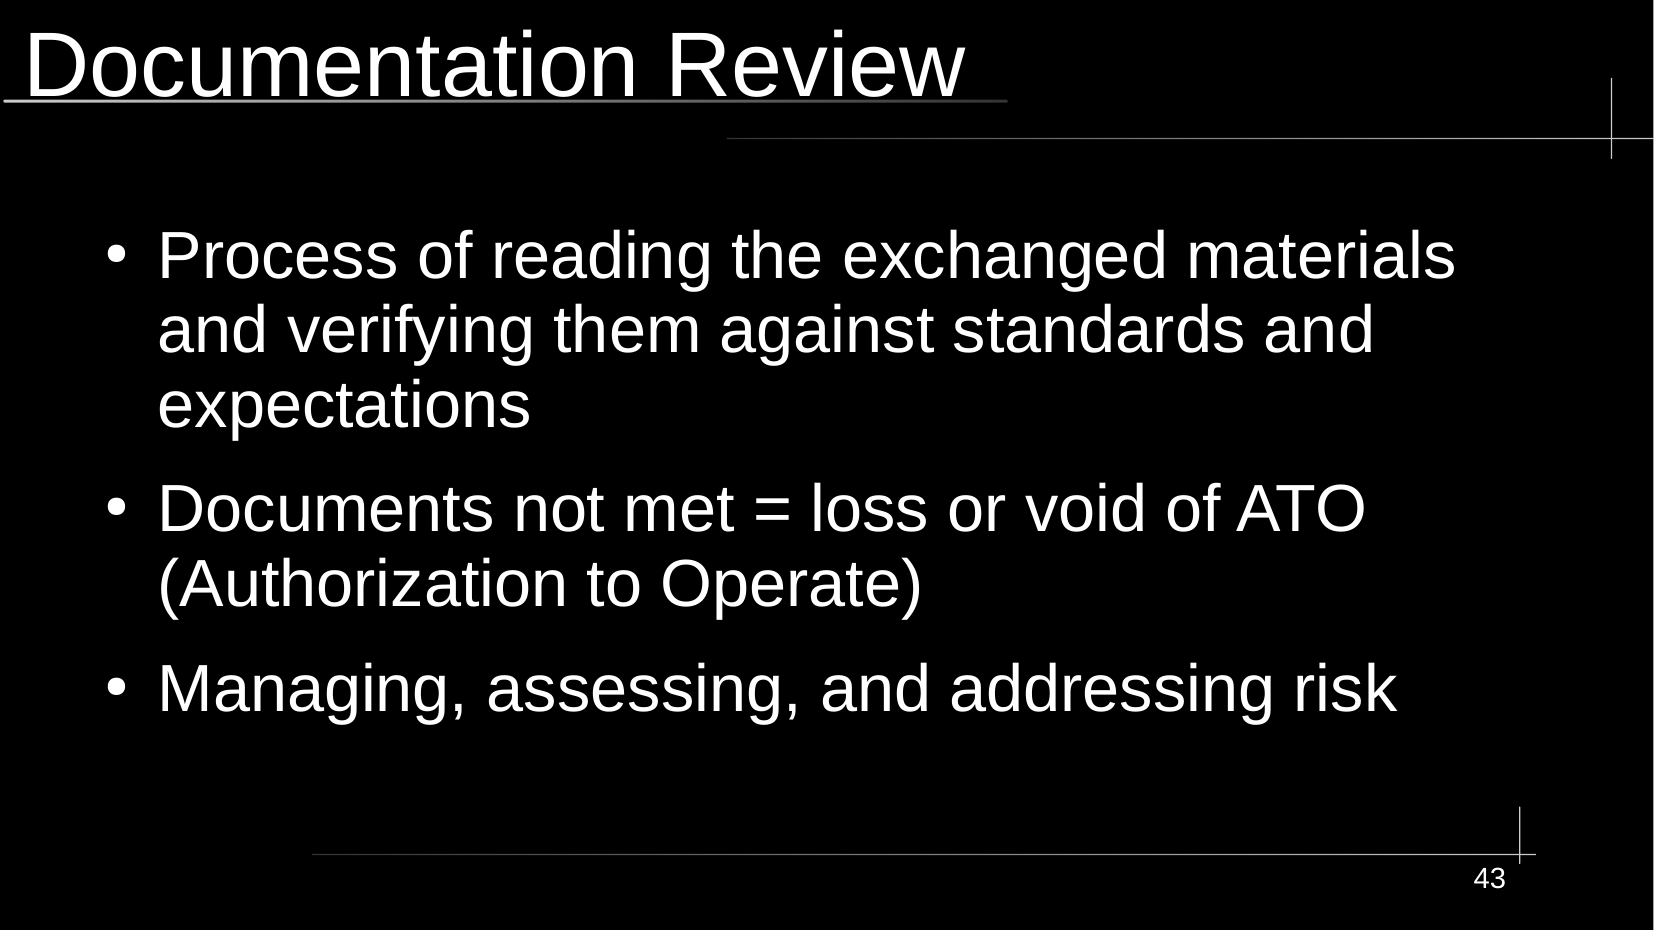

# Documentation Review
Process of reading the exchanged materials and verifying them against standards and expectations
Documents not met = loss or void of ATO (Authorization to Operate)
Managing, assessing, and addressing risk
43